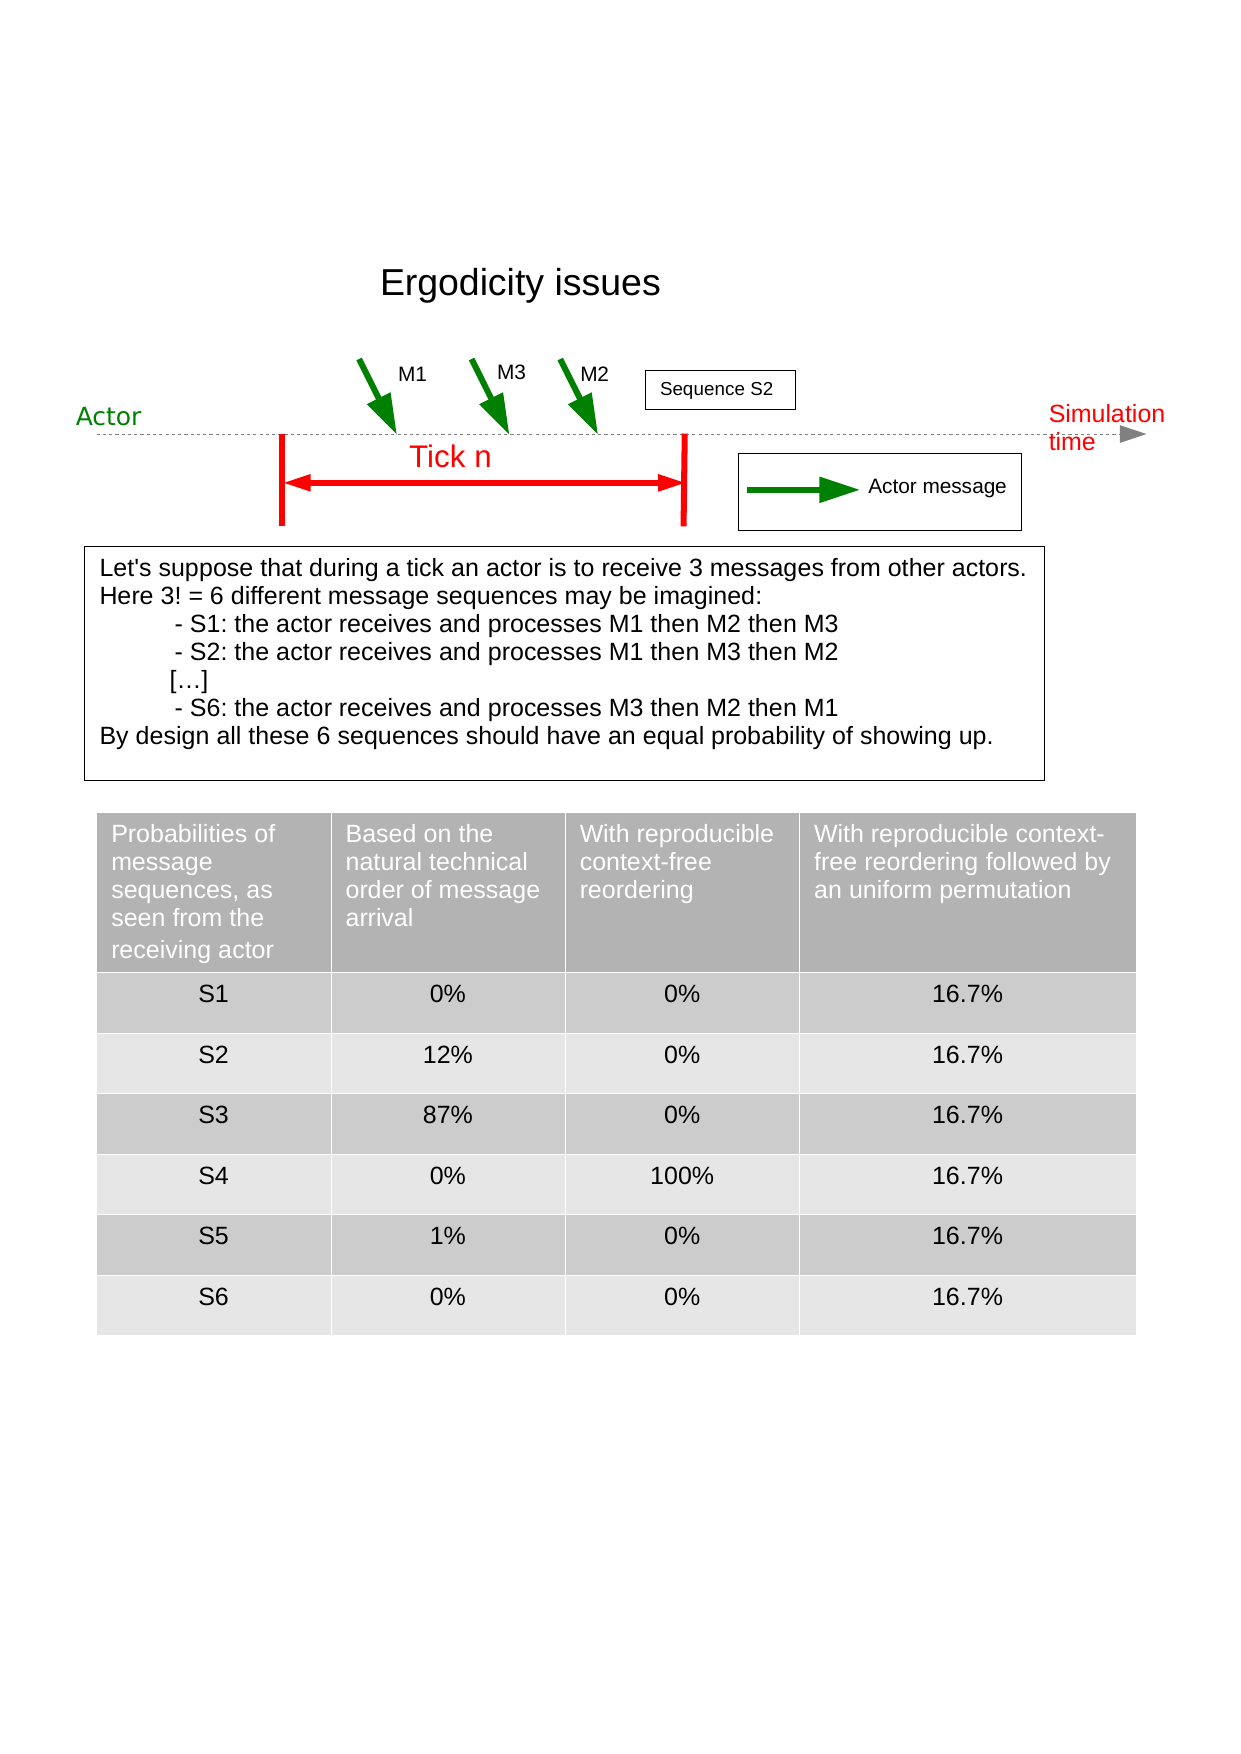

Ergodicity issues
M3
M1
M2
Sequence S2
Simulation
time
Actor
Tick n
Actor message
Let's suppose that during a tick an actor is to receive 3 messages from other actors.
Here 3! = 6 different message sequences may be imagined:
	- S1: the actor receives and processes M1 then M2 then M3
	- S2: the actor receives and processes M1 then M3 then M2
 […]
	- S6: the actor receives and processes M3 then M2 then M1
By design all these 6 sequences should have an equal probability of showing up.
| Probabilities of message sequences, as seen from the receiving actor | Based on the natural technical order of message arrival | With reproducible context-free reordering | With reproducible context-free reordering followed by an uniform permutation |
| --- | --- | --- | --- |
| S1 | 0% | 0% | 16.7% |
| S2 | 12% | 0% | 16.7% |
| S3 | 87% | 0% | 16.7% |
| S4 | 0% | 100% | 16.7% |
| S5 | 1% | 0% | 16.7% |
| S6 | 0% | 0% | 16.7% |